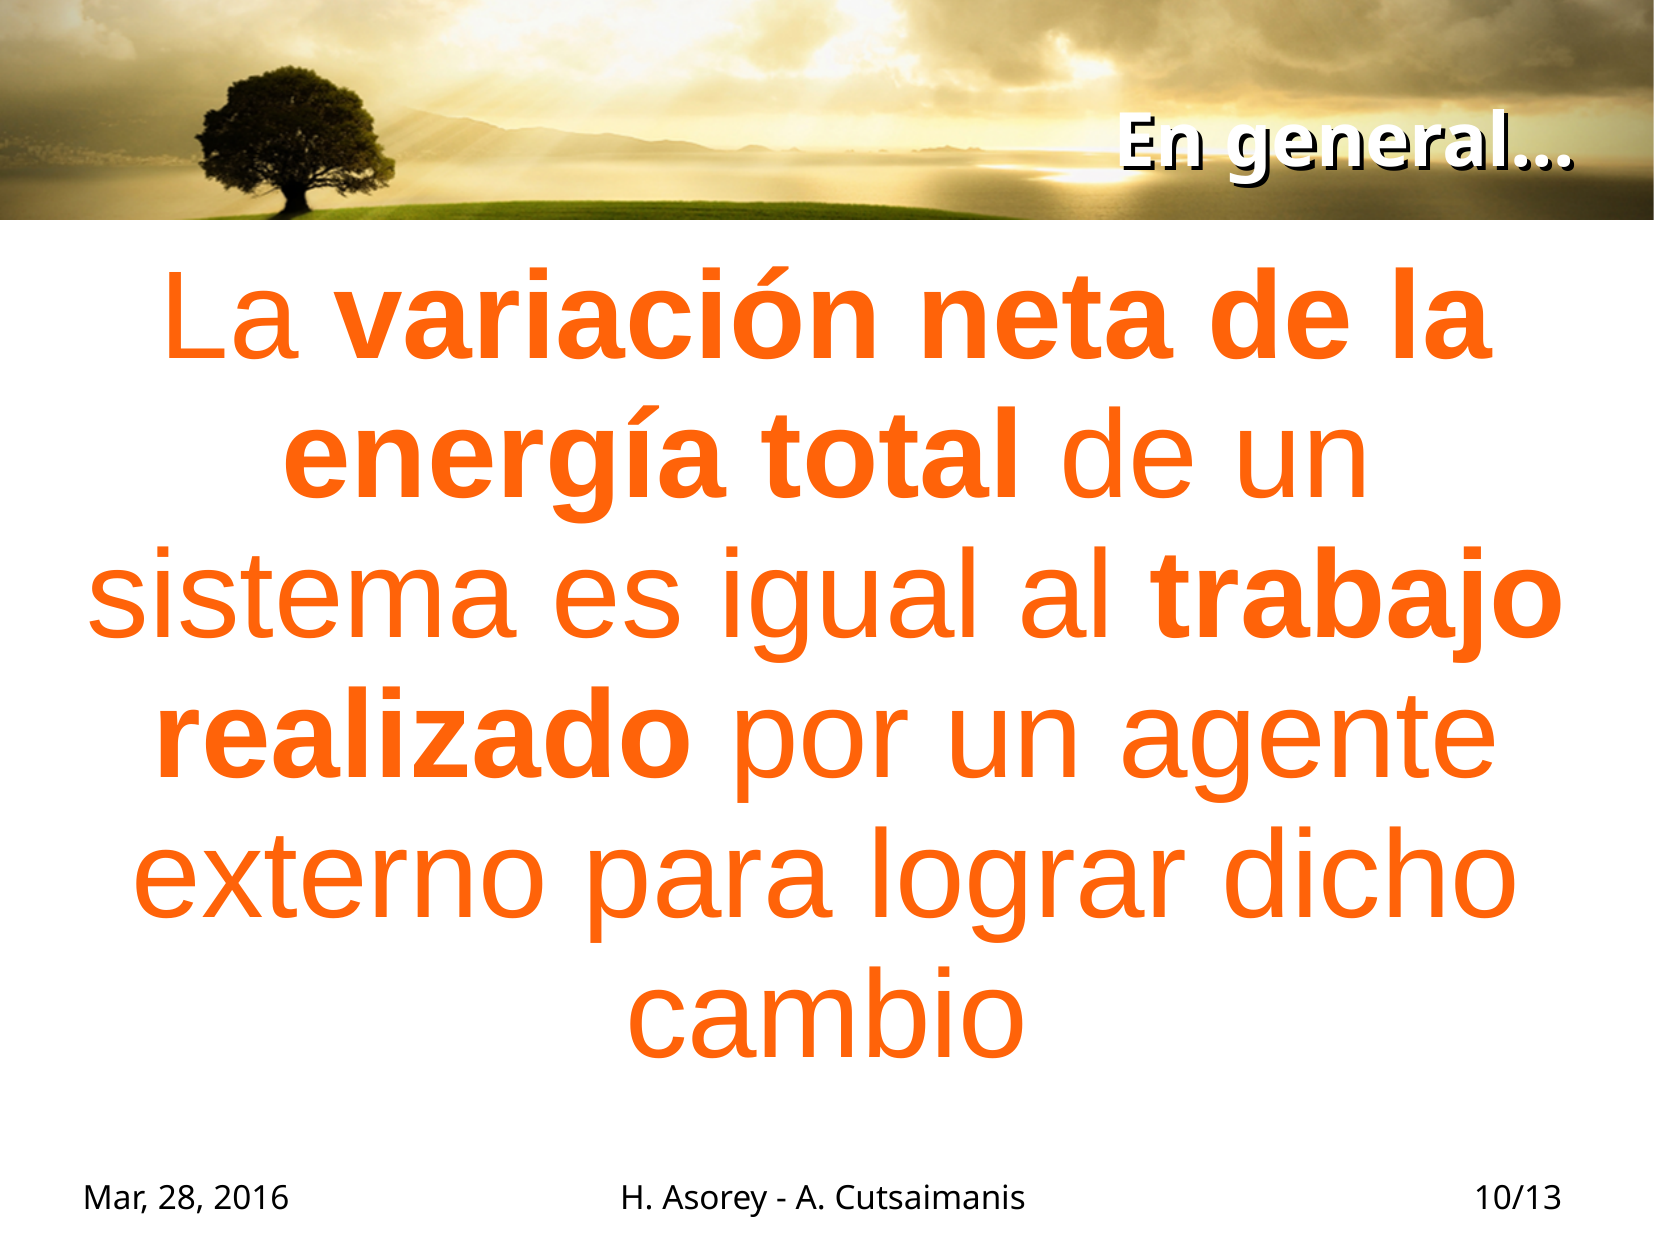

# En general...
La variación neta de la energía total de un sistema es igual al trabajo realizado por un agente externo para lograr dicho cambio
Mar, 28, 2016
H. Asorey - A. Cutsaimanis
10